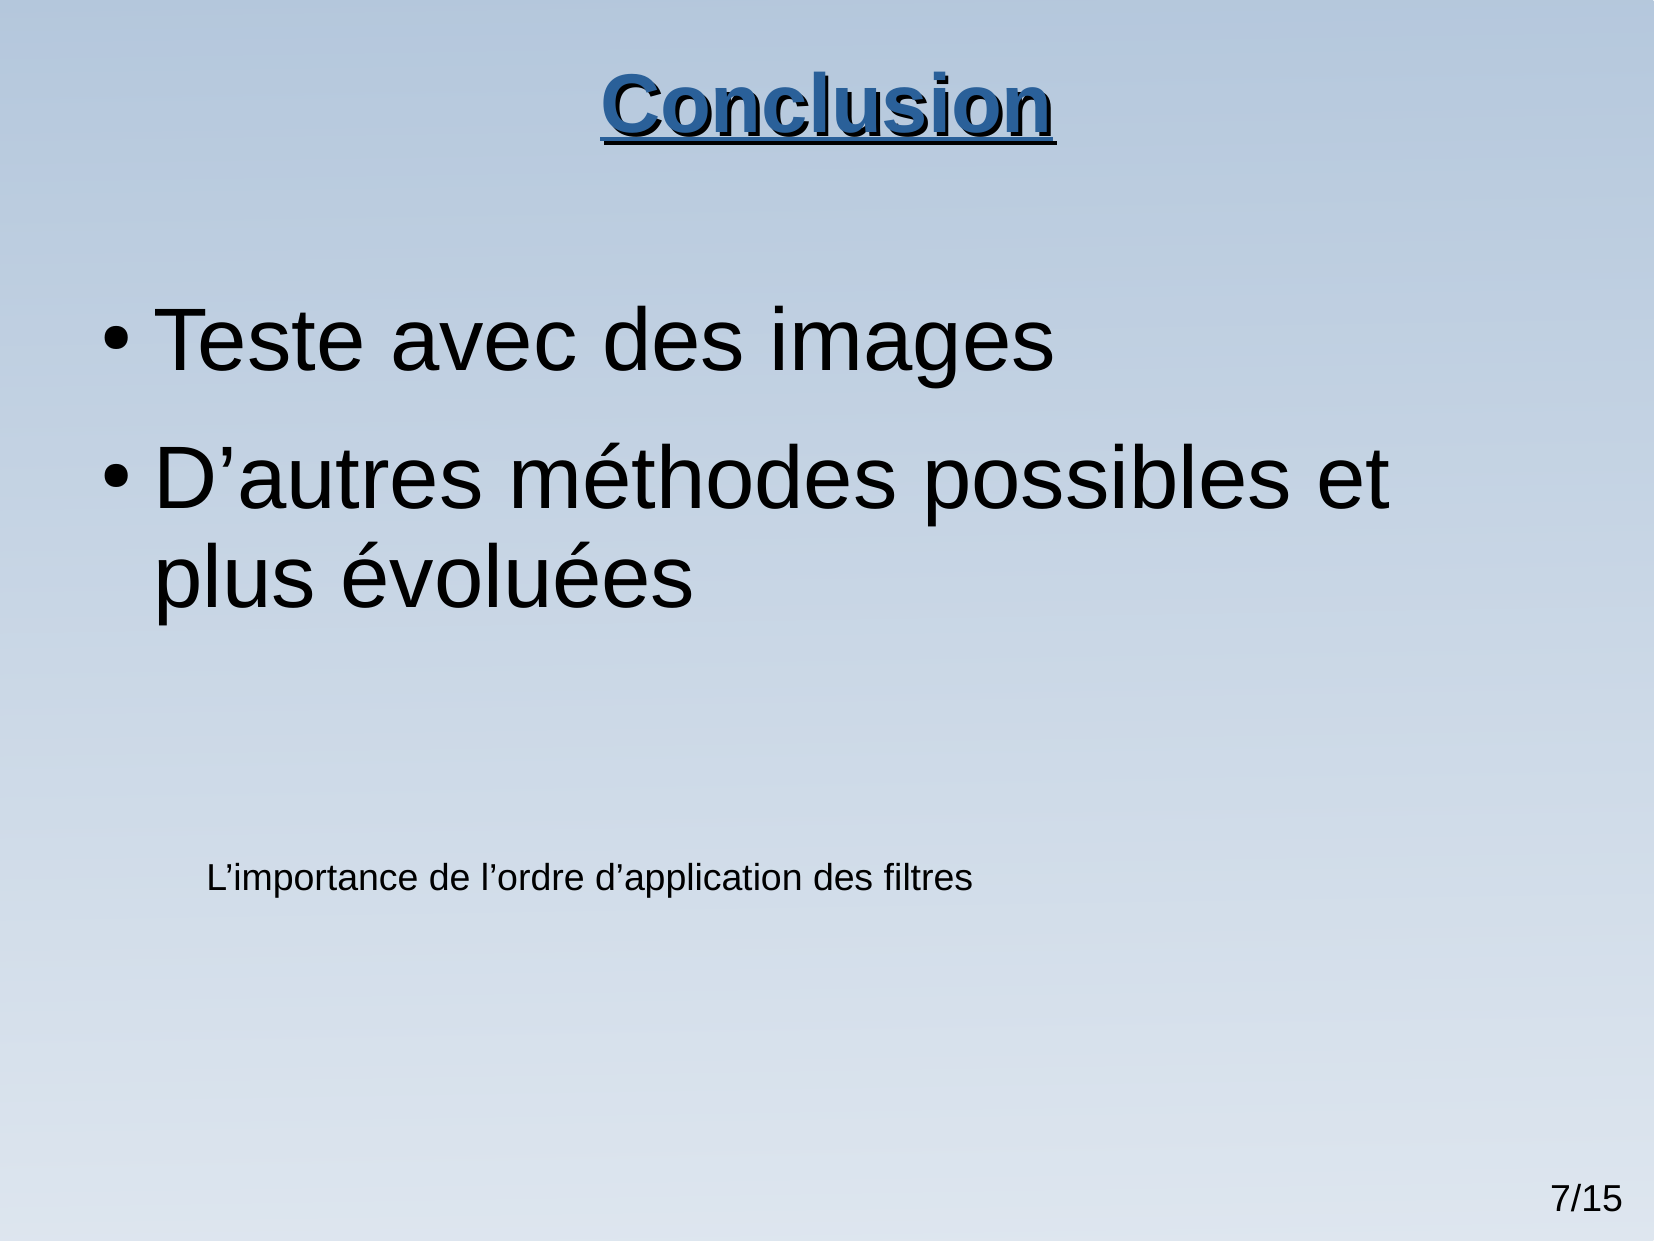

# Conclusion
Teste avec des images
D’autres méthodes possibles et plus évoluées
L’importance de l’ordre d’application des filtres